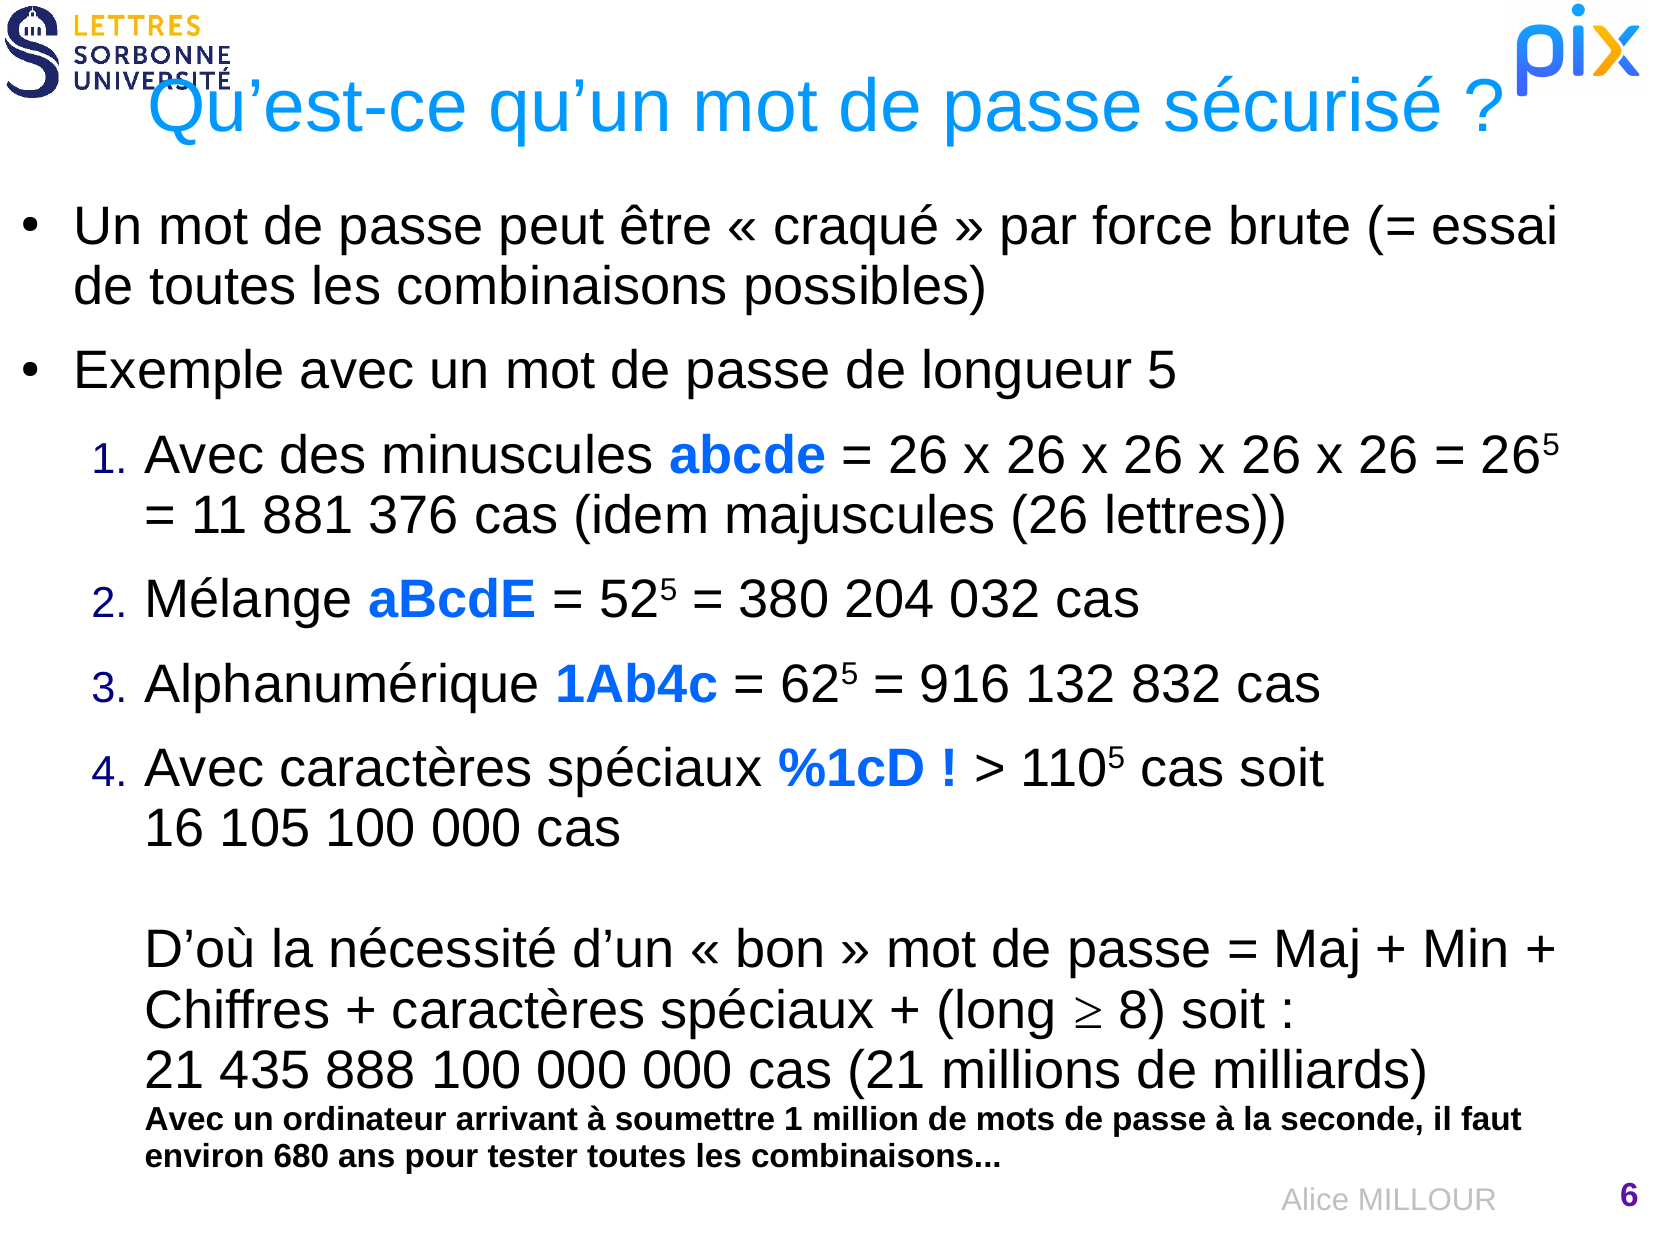

# Qu’est-ce qu’un mot de passe sécurisé ?
Un mot de passe peut être « craqué » par force brute (= essai de toutes les combinaisons possibles)
Exemple avec un mot de passe de longueur 5
Avec des minuscules abcde = 26 x 26 x 26 x 26 x 26 = 265 = 11 881 376 cas (idem majuscules (26 lettres))
Mélange aBcdE = 525 = 380 204 032 cas
Alphanumérique 1Ab4c = 625 = 916 132 832 cas
Avec caractères spéciaux %1cD ! > 1105 cas soit
16 105 100 000 cas
D’où la nécessité d’un « bon » mot de passe = Maj + Min + Chiffres + caractères spéciaux + (long ≥ 8) soit :
21 435 888 100 000 000 cas (21 millions de milliards)
Avec un ordinateur arrivant à soumettre 1 million de mots de passe à la seconde, il faut environ 680 ans pour tester toutes les combinaisons...